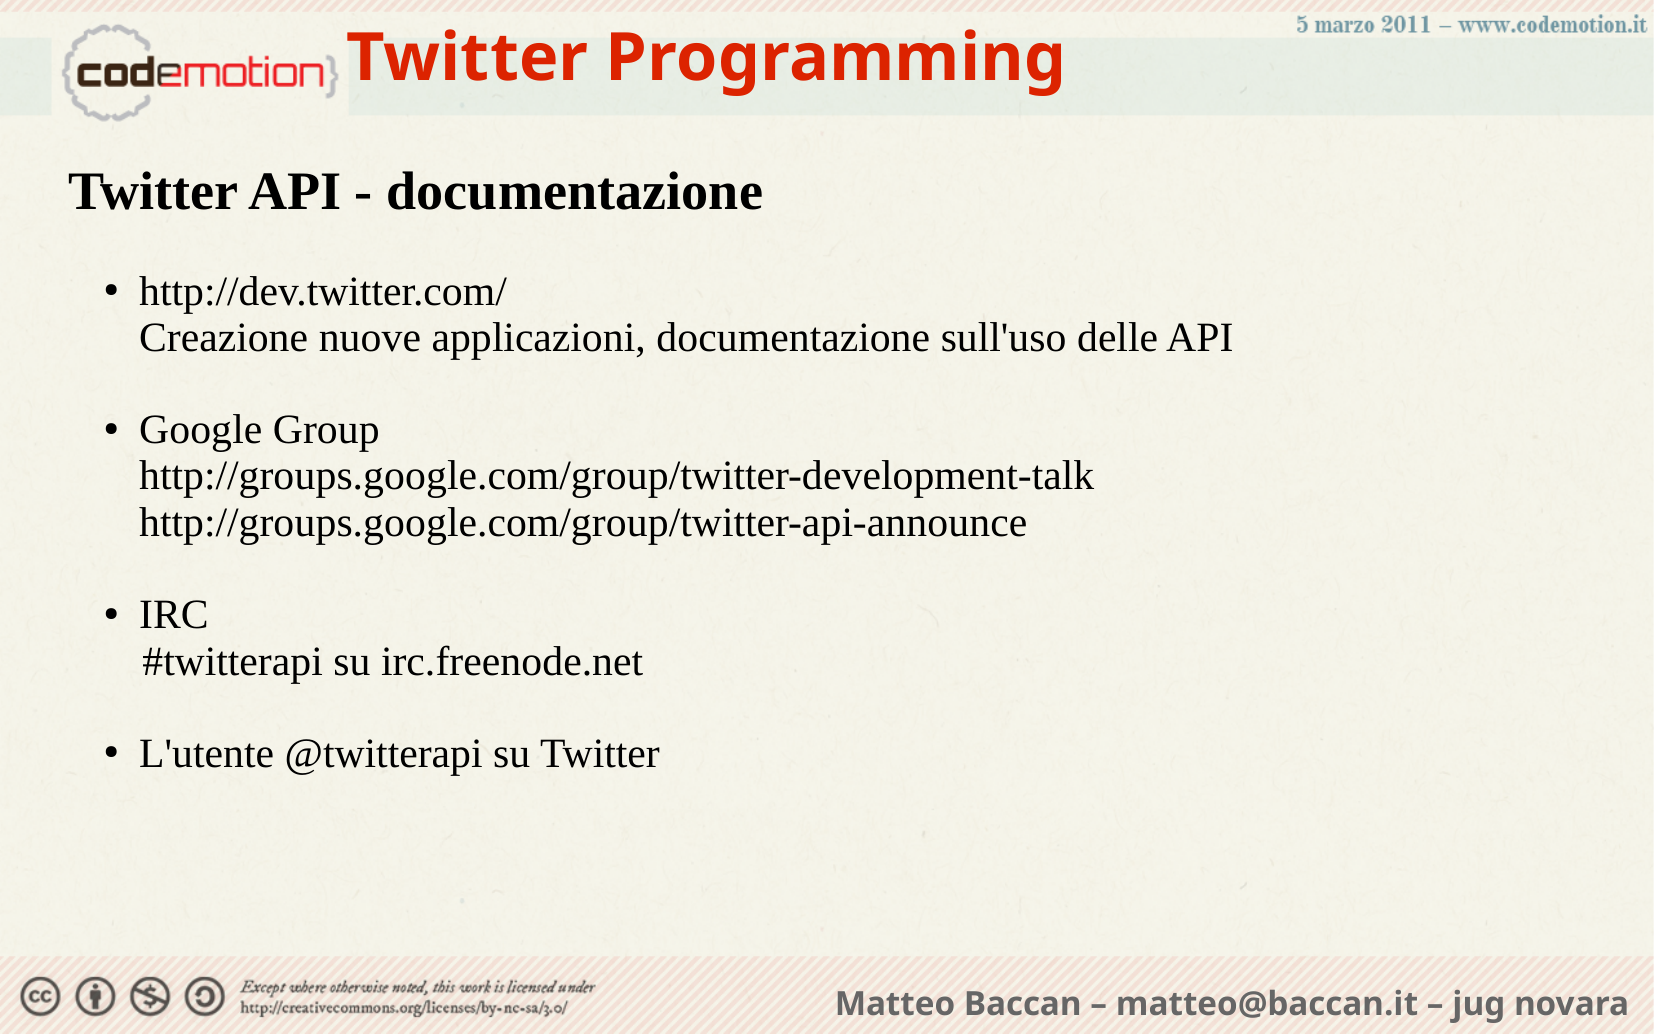

# Twitter Programming
Twitter API - documentazione
http://dev.twitter.com/
Creazione nuove applicazioni, documentazione sull'uso delle API
Google Group
http://groups.google.com/group/twitter-development-talk
http://groups.google.com/group/twitter-api-announce
IRC
	#twitterapi su irc.freenode.net
L'utente @twitterapi su Twitter
7
Twitter Programming - Matteo Baccan - matteo@baccan.it